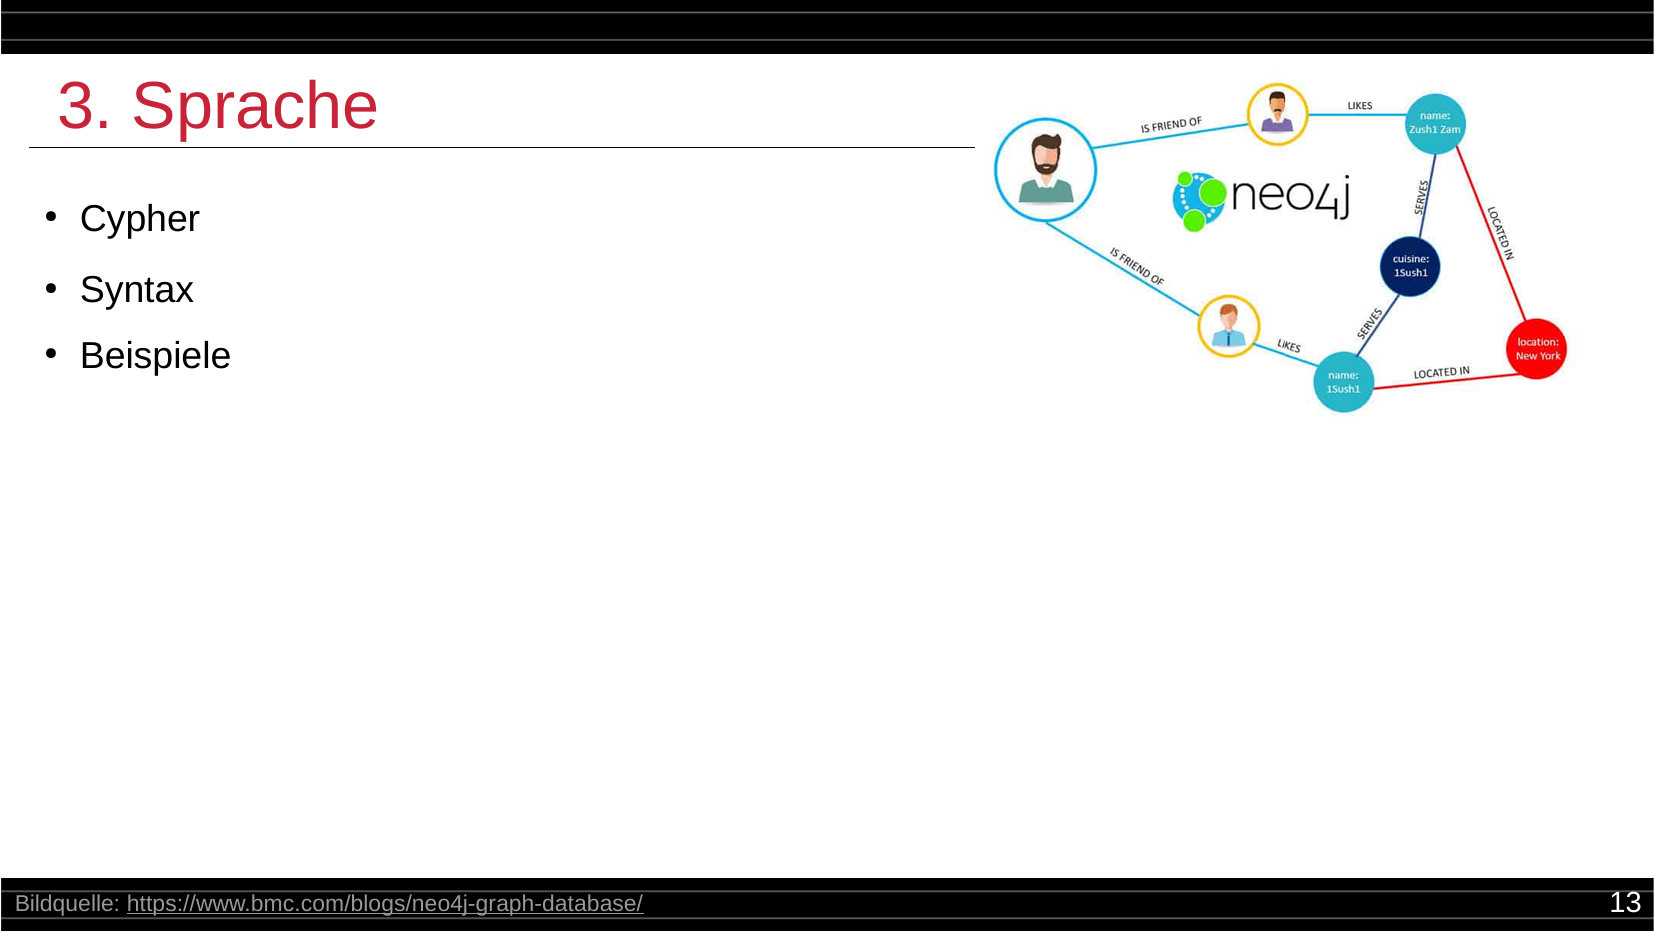

# 3. Sprache
Cypher
Syntax
Beispiele
Bildquelle: https://www.bmc.com/blogs/neo4j-graph-database/